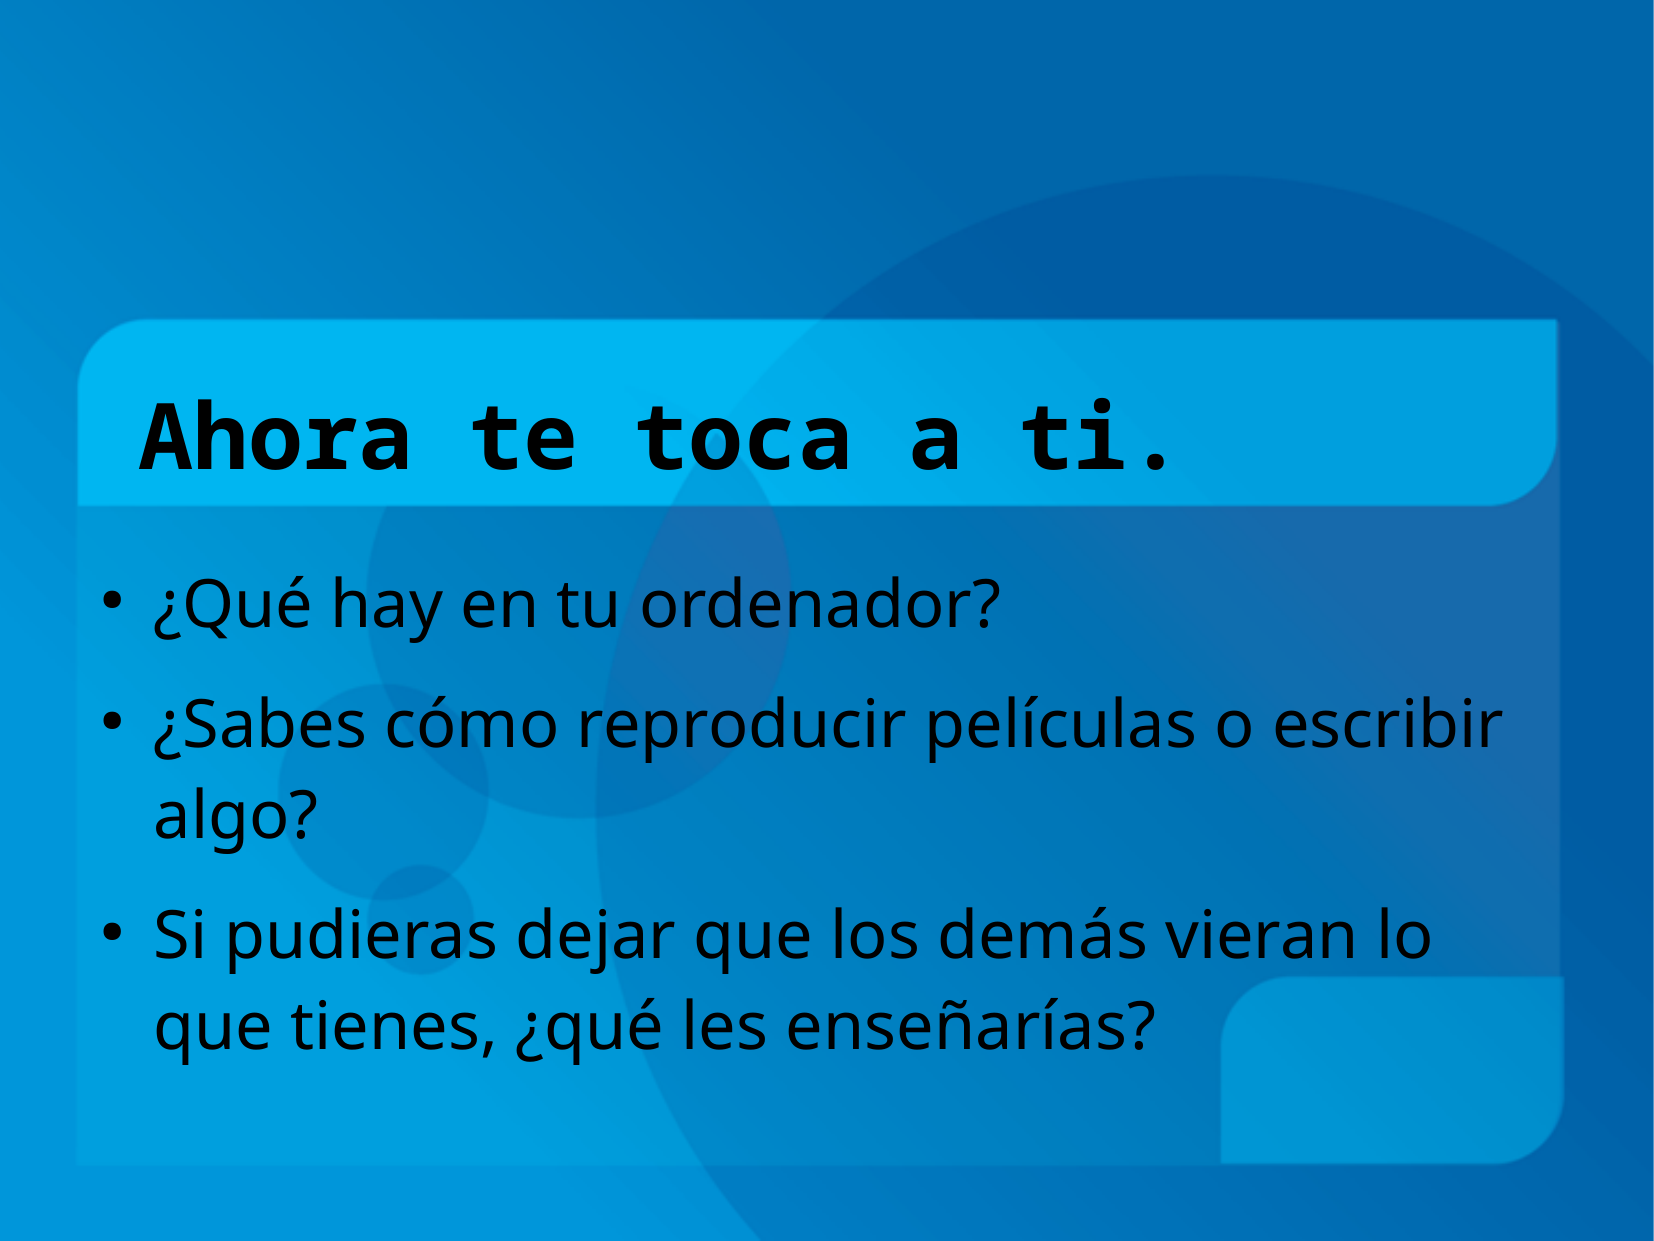

# Ahora te toca a ti.
¿Qué hay en tu ordenador?
¿Sabes cómo reproducir películas o escribir algo?
Si pudieras dejar que los demás vieran lo que tienes, ¿qué les enseñarías?